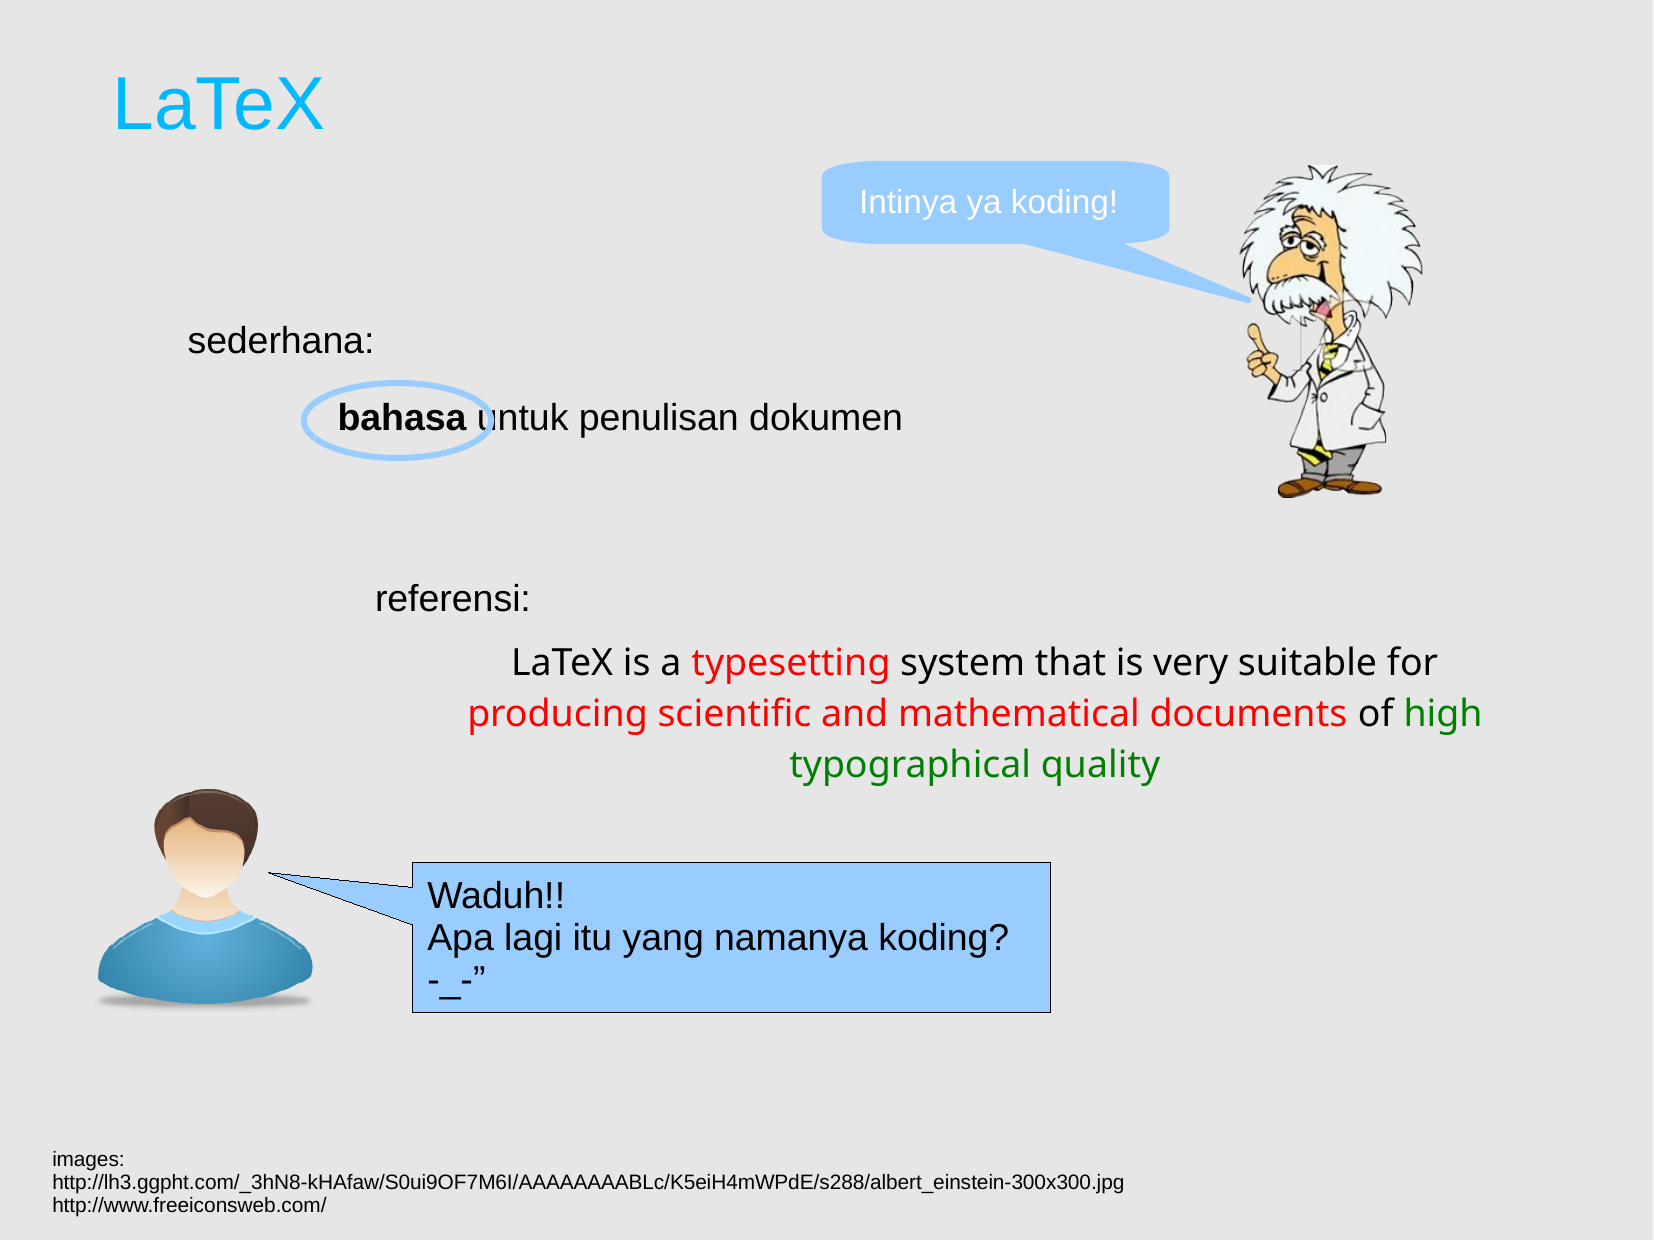

# LaTeX
Intinya ya koding!
sederhana:
bahasa untuk penulisan dokumen
referensi:
LaTeX is a typesetting system that is very suitable for producing scientific and mathematical documents of high typographical quality
Waduh!!
Apa lagi itu yang namanya koding?
-_-”
images:
http://lh3.ggpht.com/_3hN8-kHAfaw/S0ui9OF7M6I/AAAAAAAABLc/K5eiH4mWPdE/s288/albert_einstein-300x300.jpg
http://www.freeiconsweb.com/